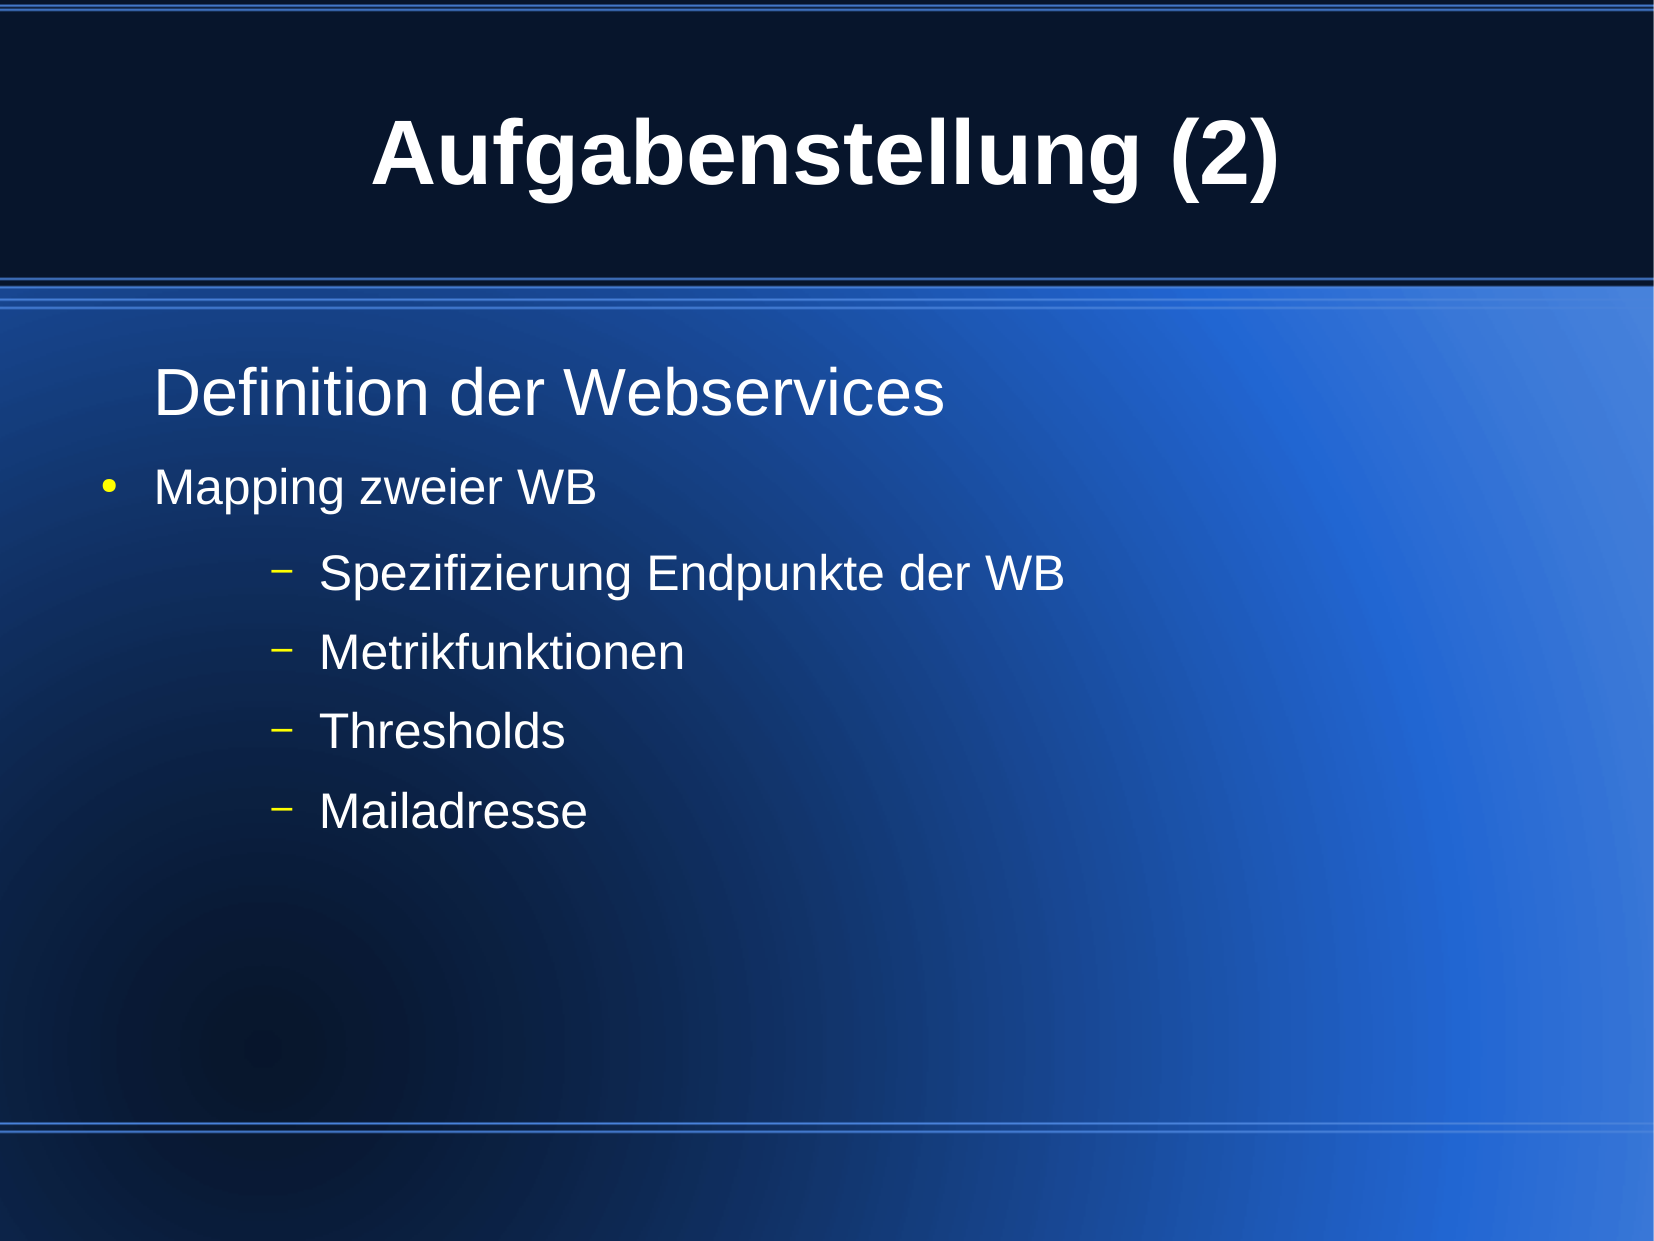

# Aufgabenstellung (2)
Definition der Webservices
Mapping zweier WB
Spezifizierung Endpunkte der WB
Metrikfunktionen
Thresholds
Mailadresse